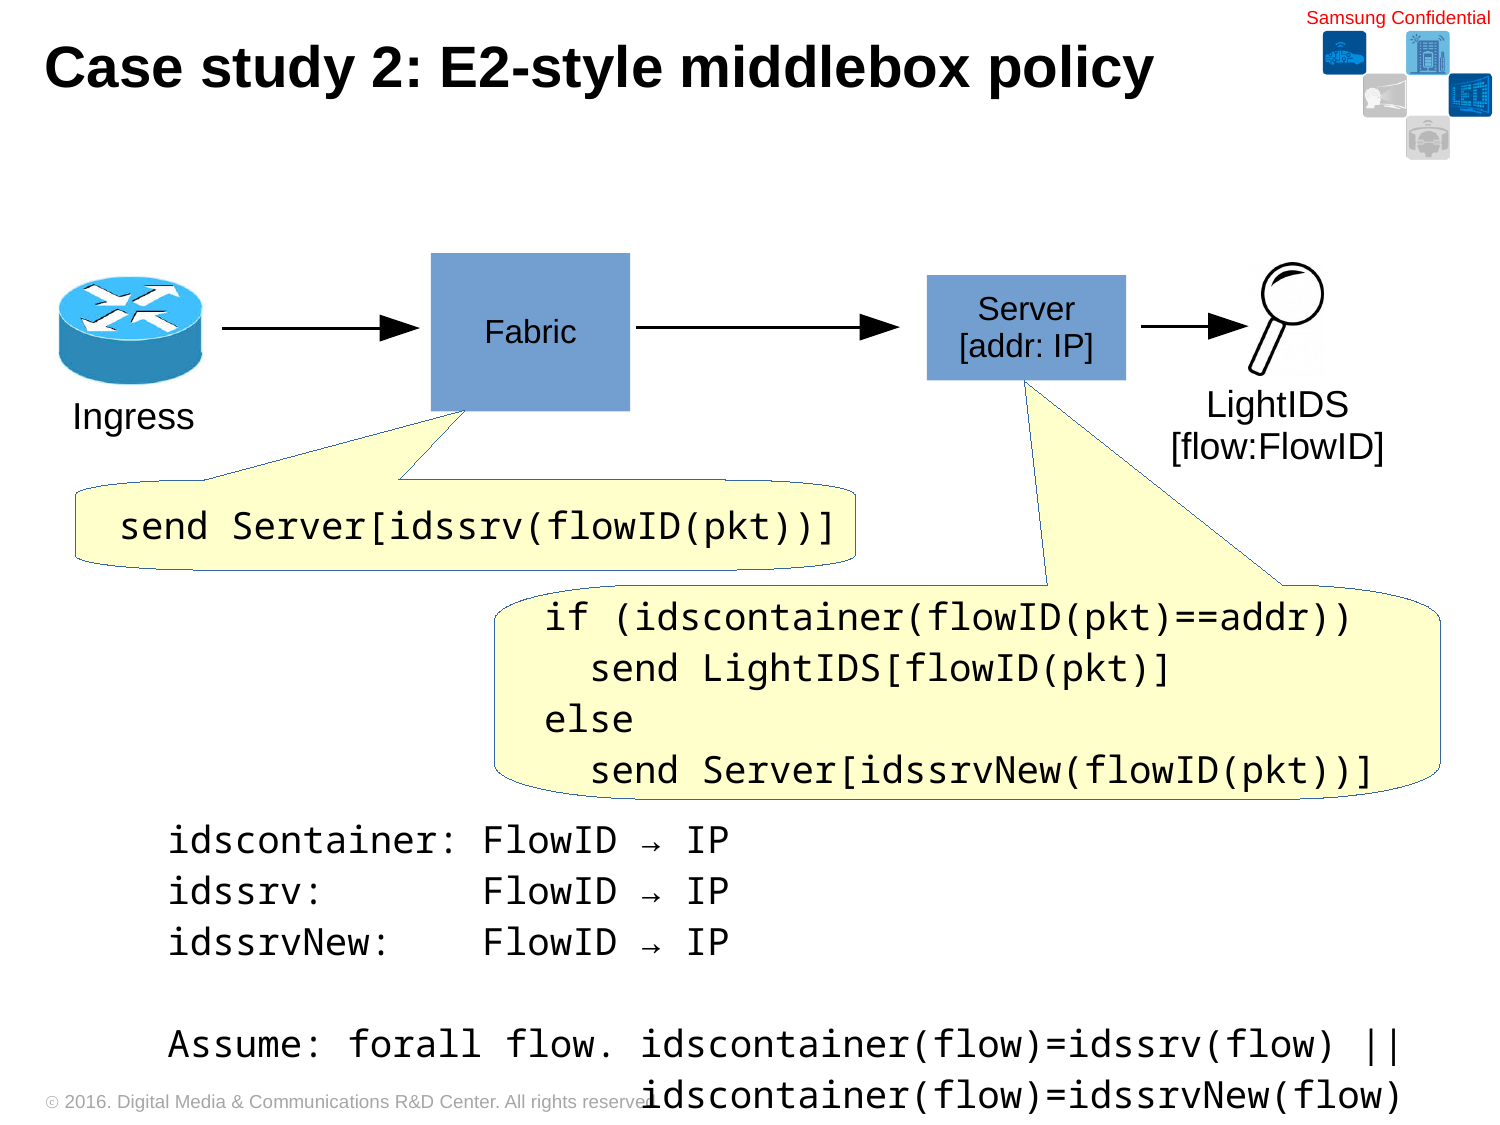

# Case study 2: E2-style middlebox policy
Fabric
Server
[addr: IP]
LightIDS
[flow:FlowID]
Ingress
send Server[idssrv(flowID(pkt))]
if (idscontainer(flowID(pkt)==addr))
 send LightIDS[flowID(pkt)]
else
 send Server[idssrvNew(flowID(pkt))]
idscontainer: FlowID → IP
idssrv: FlowID → IP
idssrvNew: FlowID → IP
Assume: forall flow. idscontainer(flow)=idssrv(flow) ||
 idscontainer(flow)=idssrvNew(flow)